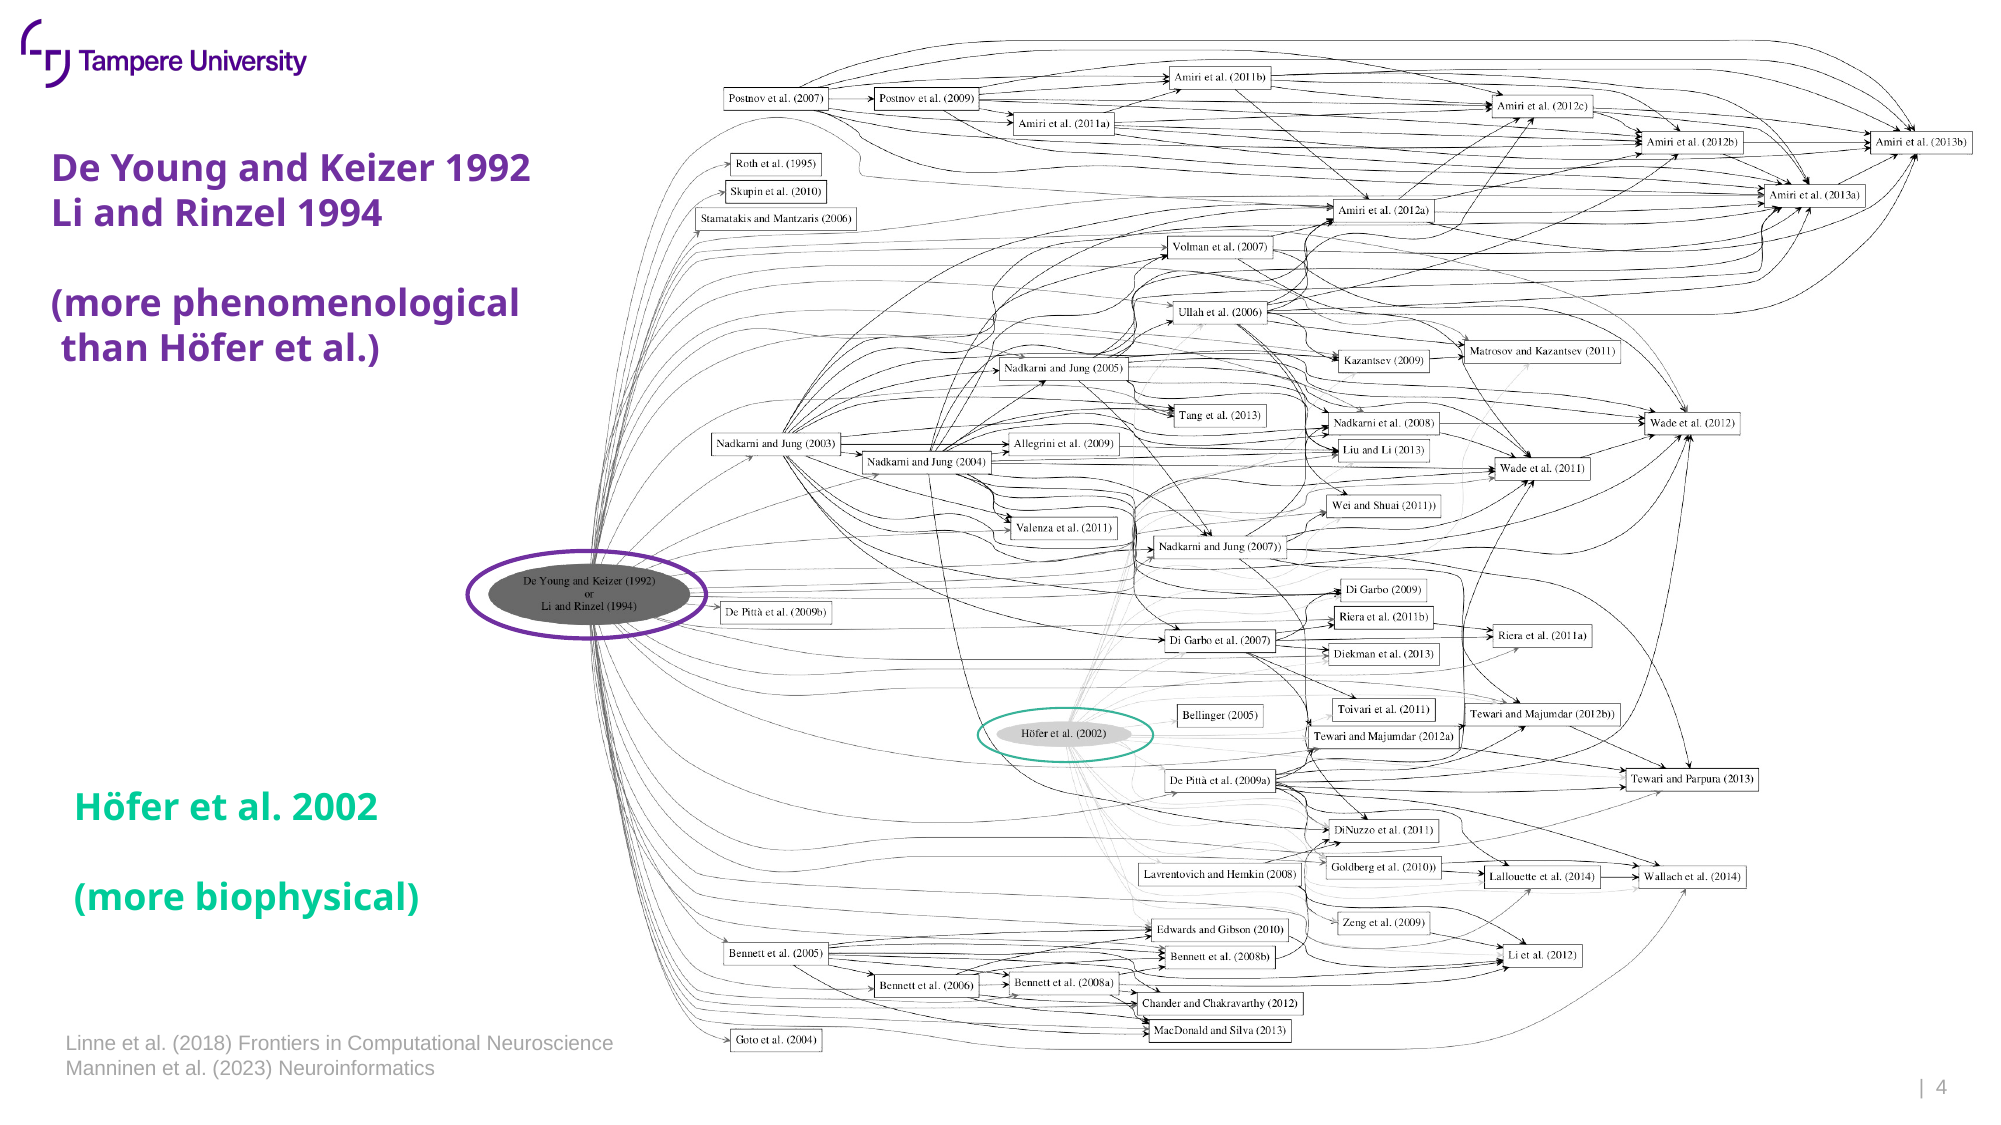

De Young and Keizer 1992
Li and Rinzel 1994
(more phenomenological
 than Höfer et al.)
Höfer et al. 2002
(more biophysical)
Linne et al. (2018) Frontiers in Computational Neuroscience
Manninen et al. (2023) Neuroinformatics